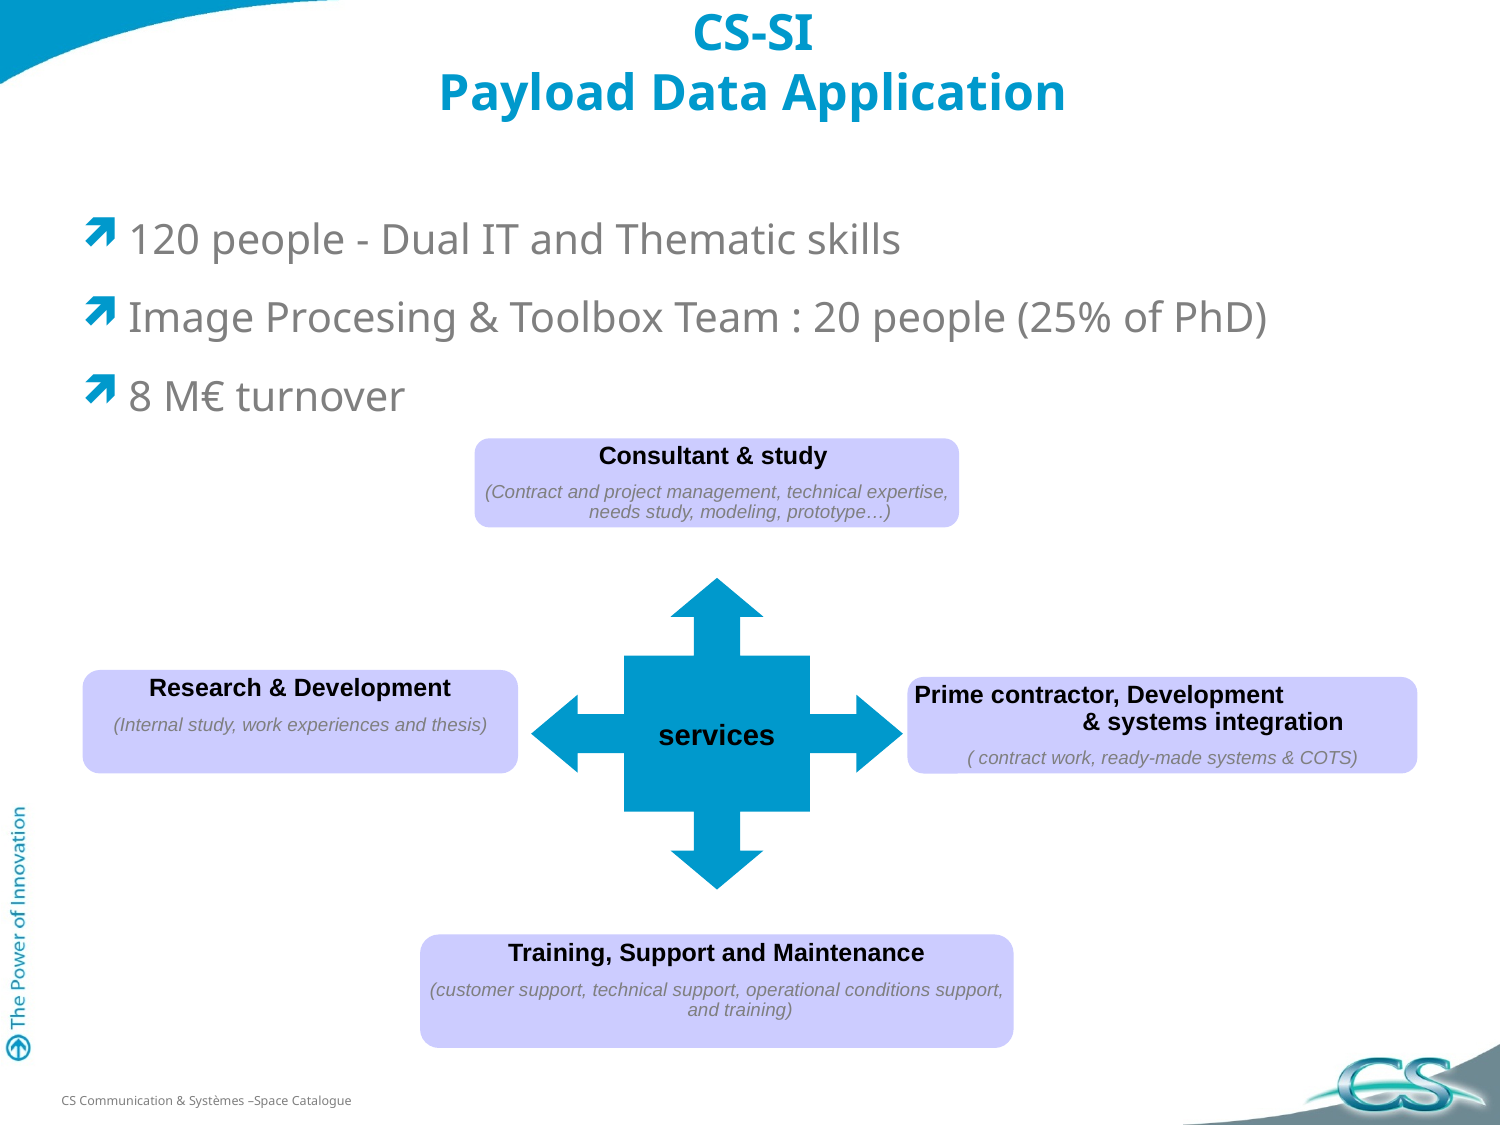

# CS-SI Payload Data Application
120 people - Dual IT and Thematic skills
Image Procesing & Toolbox Team : 20 people (25% of PhD)
8 M€ turnover
Consultant & study
(Contract and project management, technical expertise, needs study, modeling, prototype…)
services
Research & Development
(Internal study, work experiences and thesis)
Prime contractor, Development & systems integration
( contract work, ready-made systems & COTS)
Training, Support and Maintenance
(customer support, technical support, operational conditions support, and training)